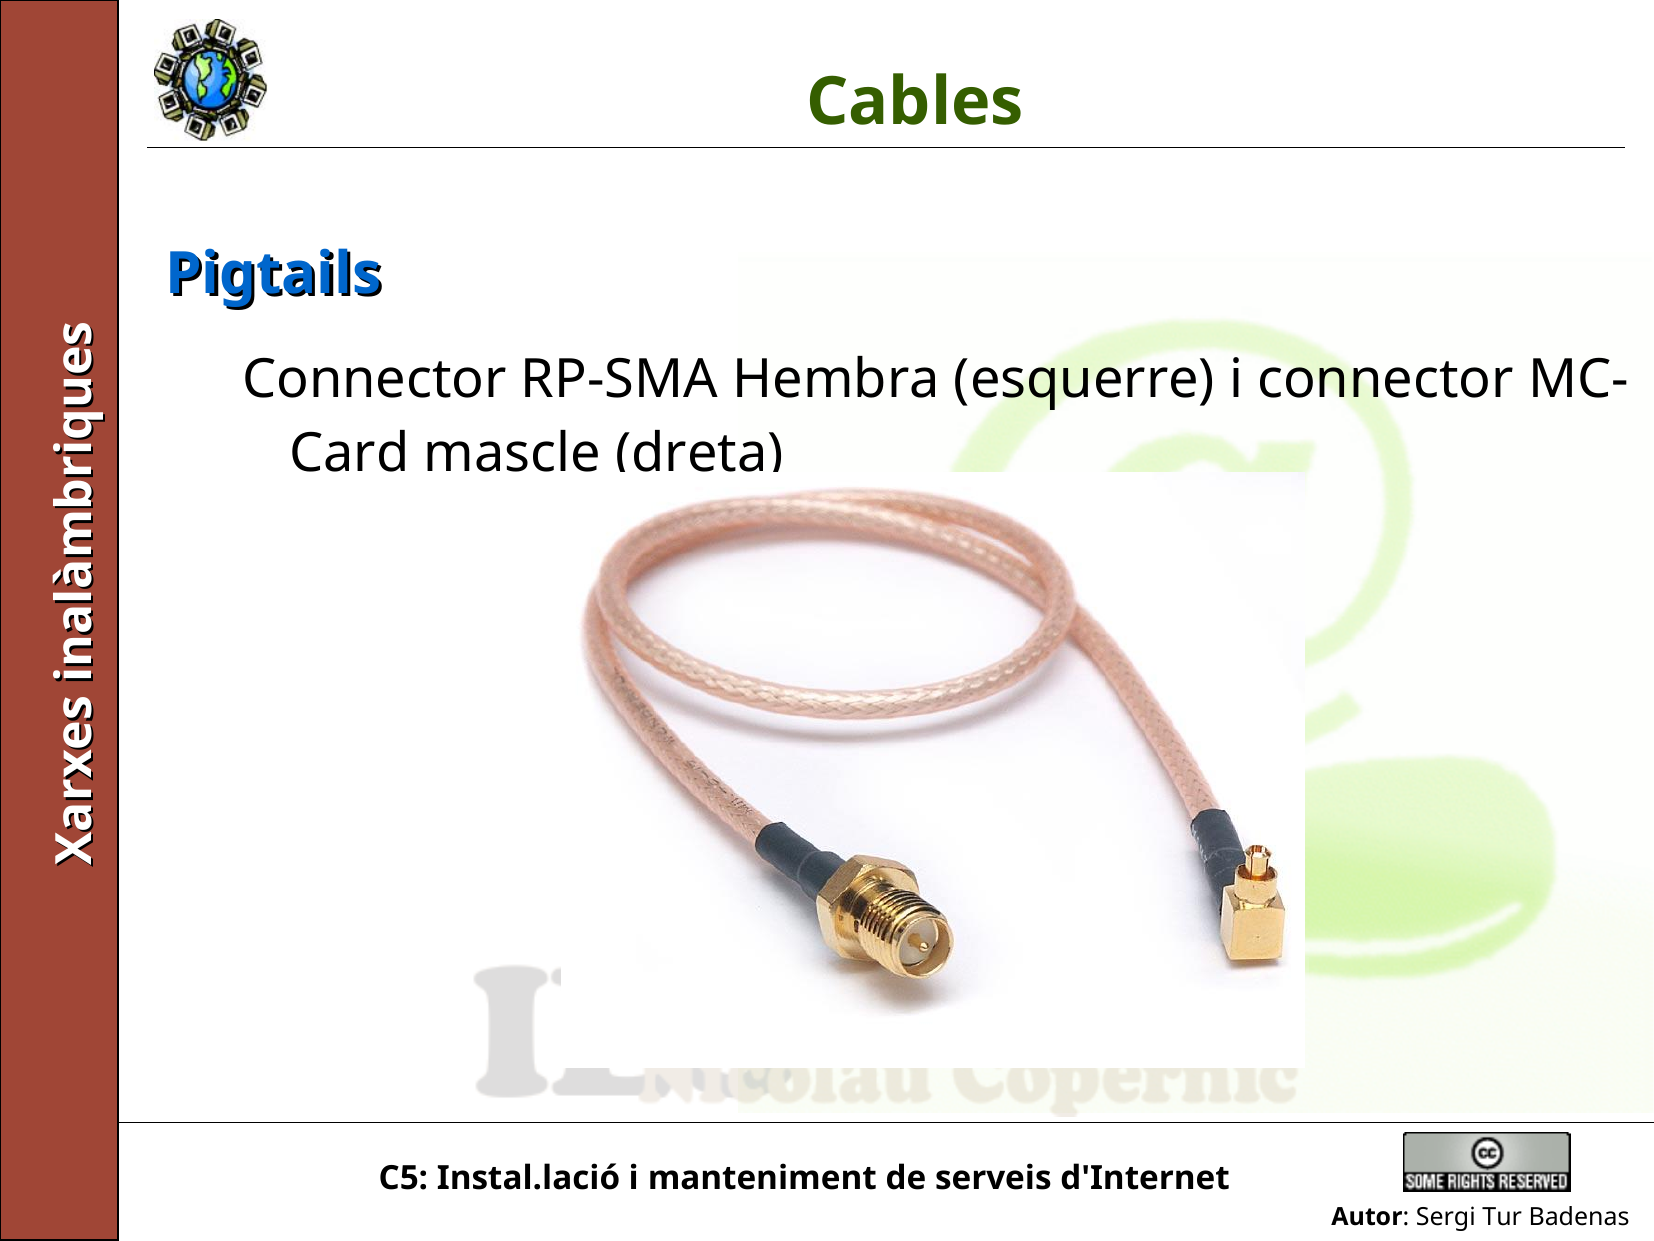

# Cables
Pigtails
Connector RP-SMA Hembra (esquerre) i connector MC-Card mascle (dreta)